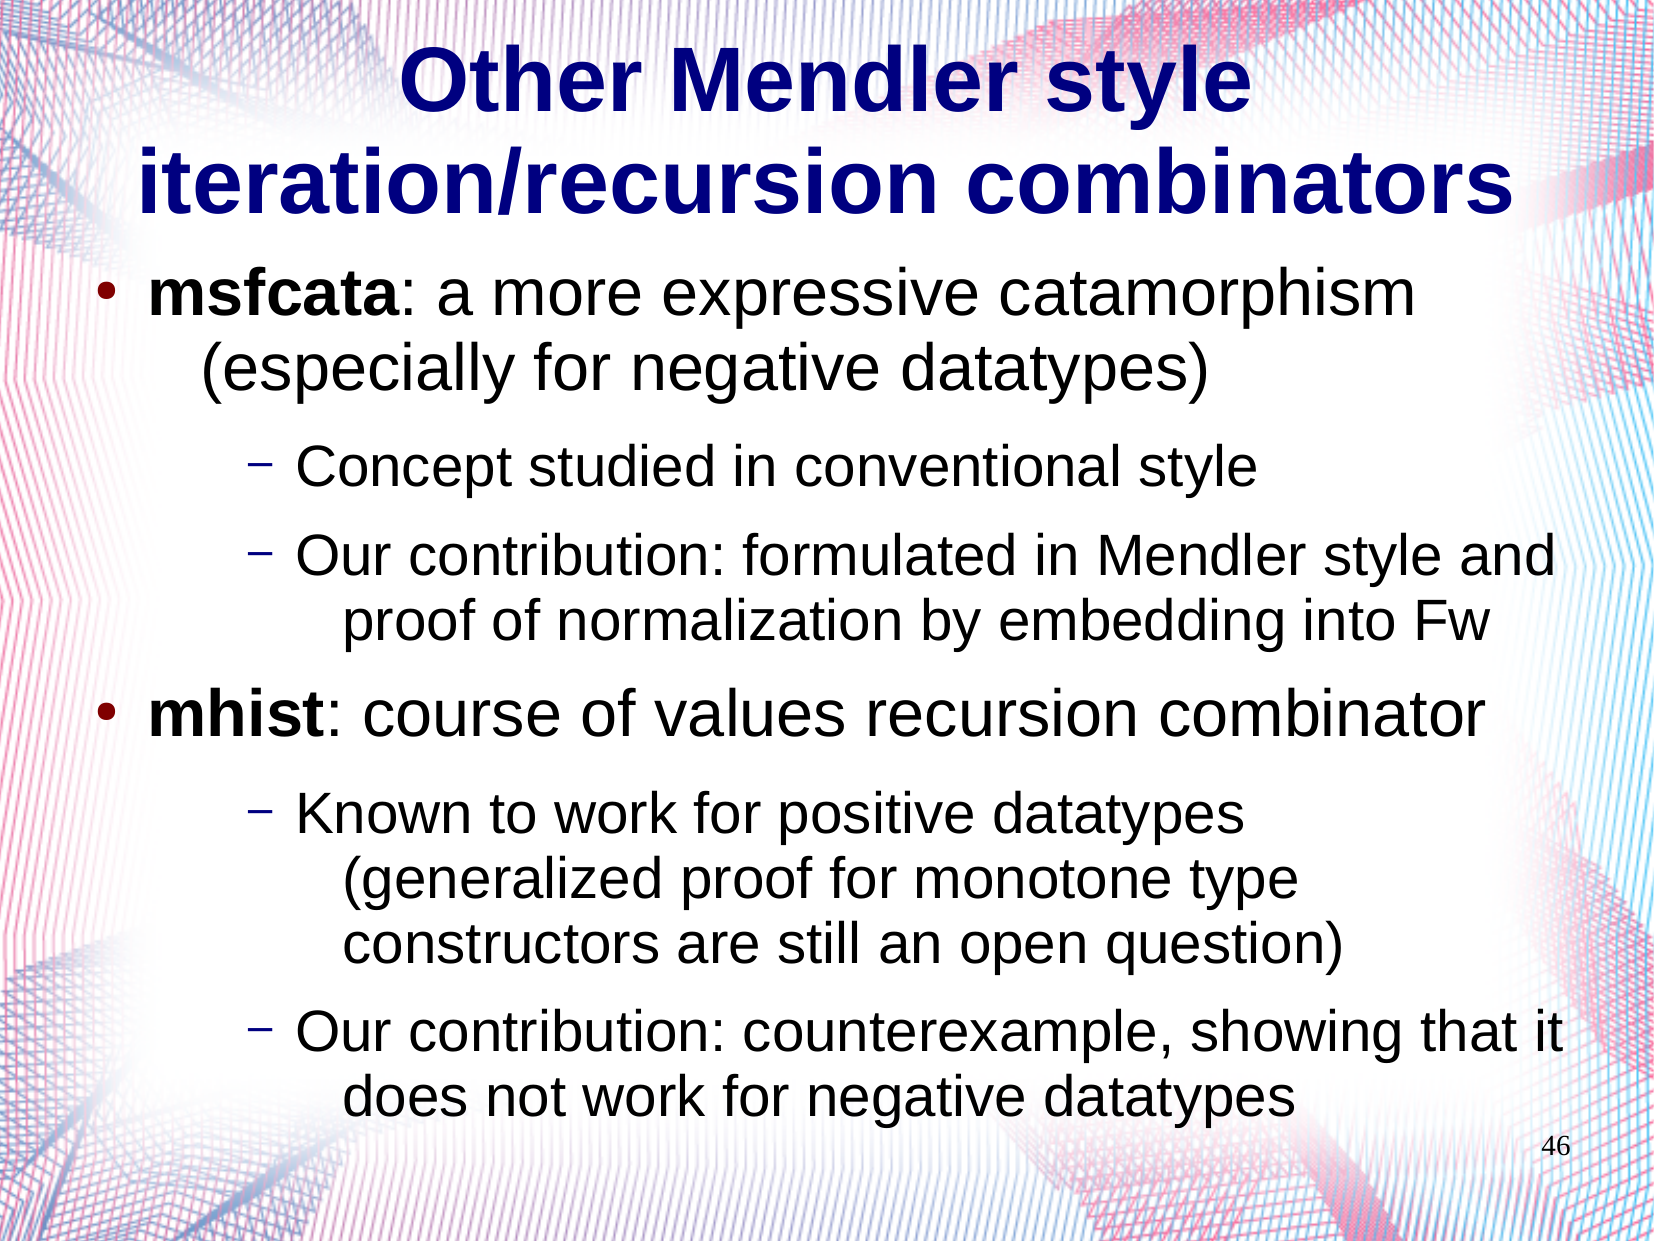

# Other Mendler style iteration/recursion combinators
msfcata: a more expressive catamorphism (especially for negative datatypes)
Concept studied in conventional style
Our contribution: formulated in Mendler style and proof of normalization by embedding into Fw
mhist: course of values recursion combinator
Known to work for positive datatypes (generalized proof for monotone type constructors are still an open question)
Our contribution: counterexample, showing that it does not work for negative datatypes
46